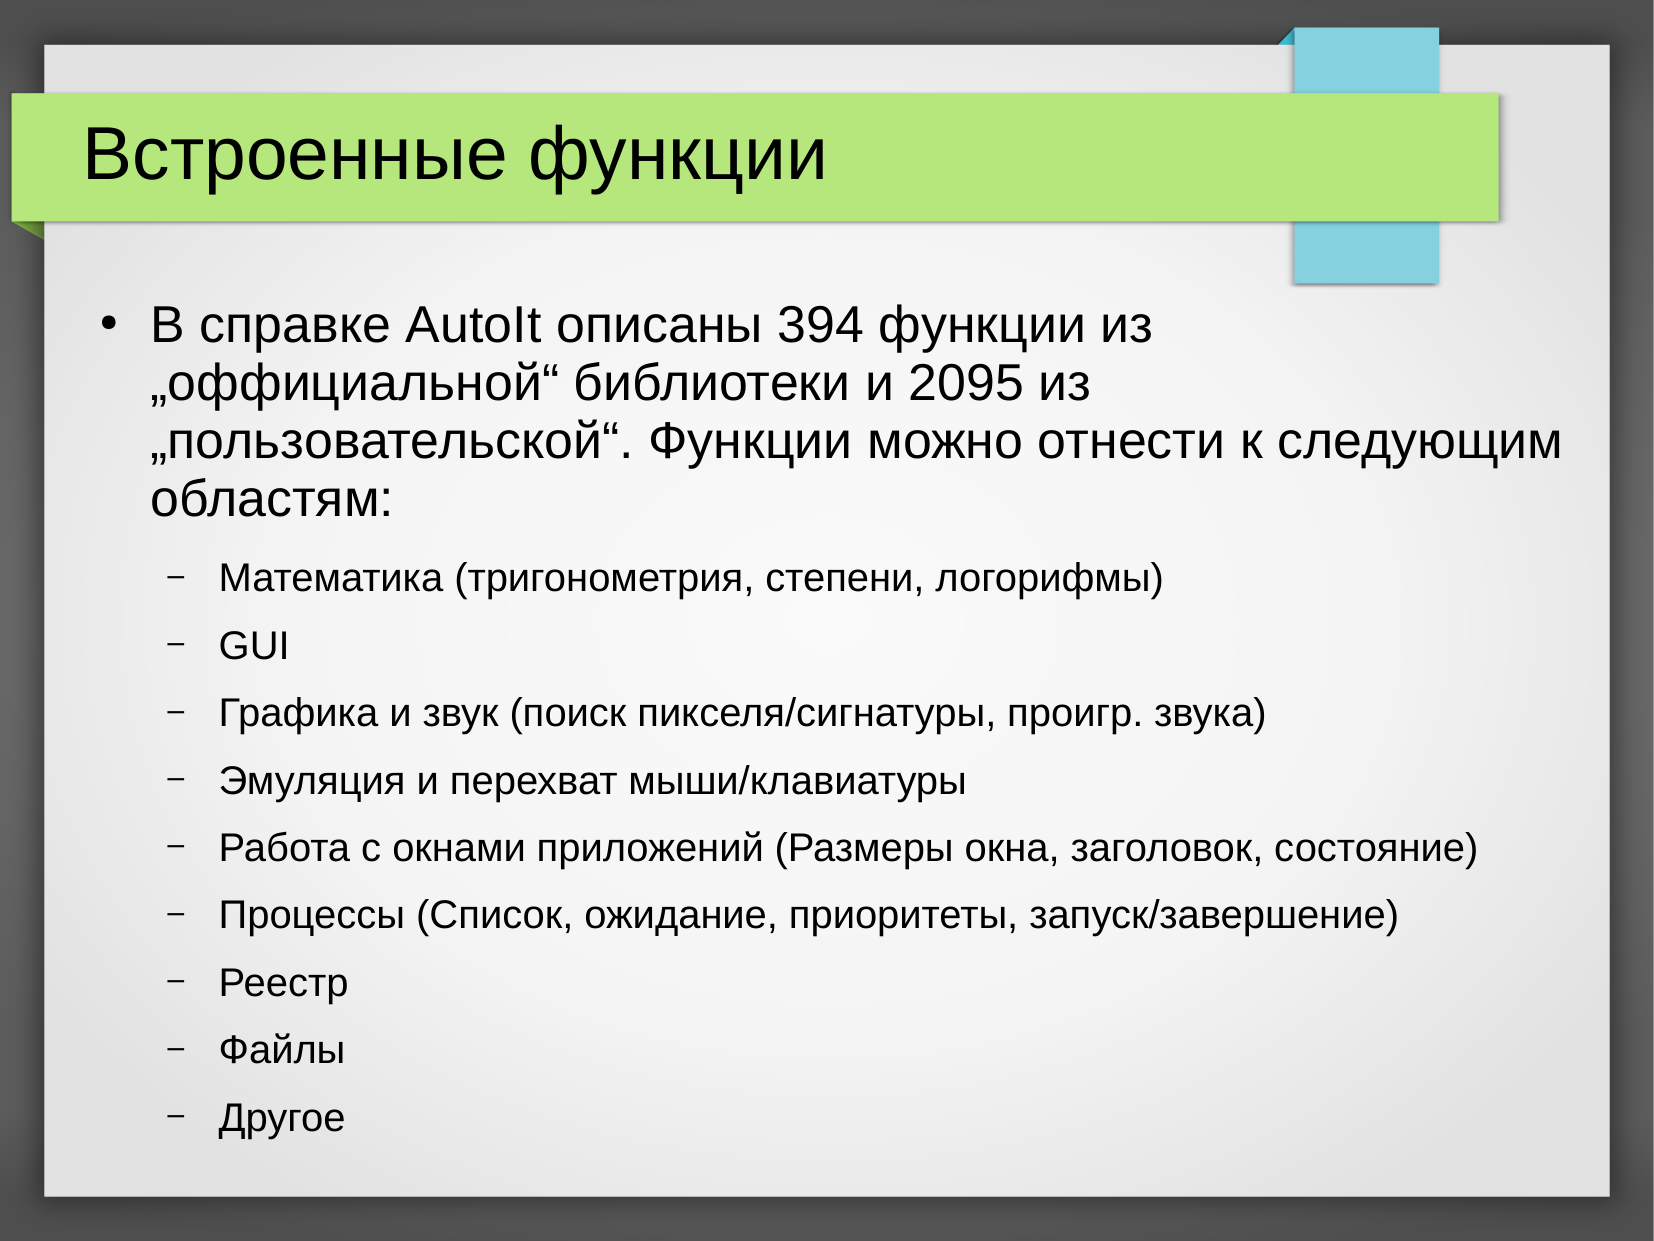

# Встроенные функции
В справке AutoIt описаны 394 функции из „оффициальной“ библиотеки и 2095 из „пользовательской“. Функции можно отнести к следующим областям:
Математика (тригонометрия, степени, логорифмы)
GUI
Графика и звук (поиск пикселя/сигнатуры, проигр. звука)
Эмуляция и перехват мыши/клавиатуры
Работа с окнами приложений (Размеры окна, заголовок, состояние)
Процессы (Список, ожидание, приоритеты, запуск/завершение)
Реестр
Файлы
Другое